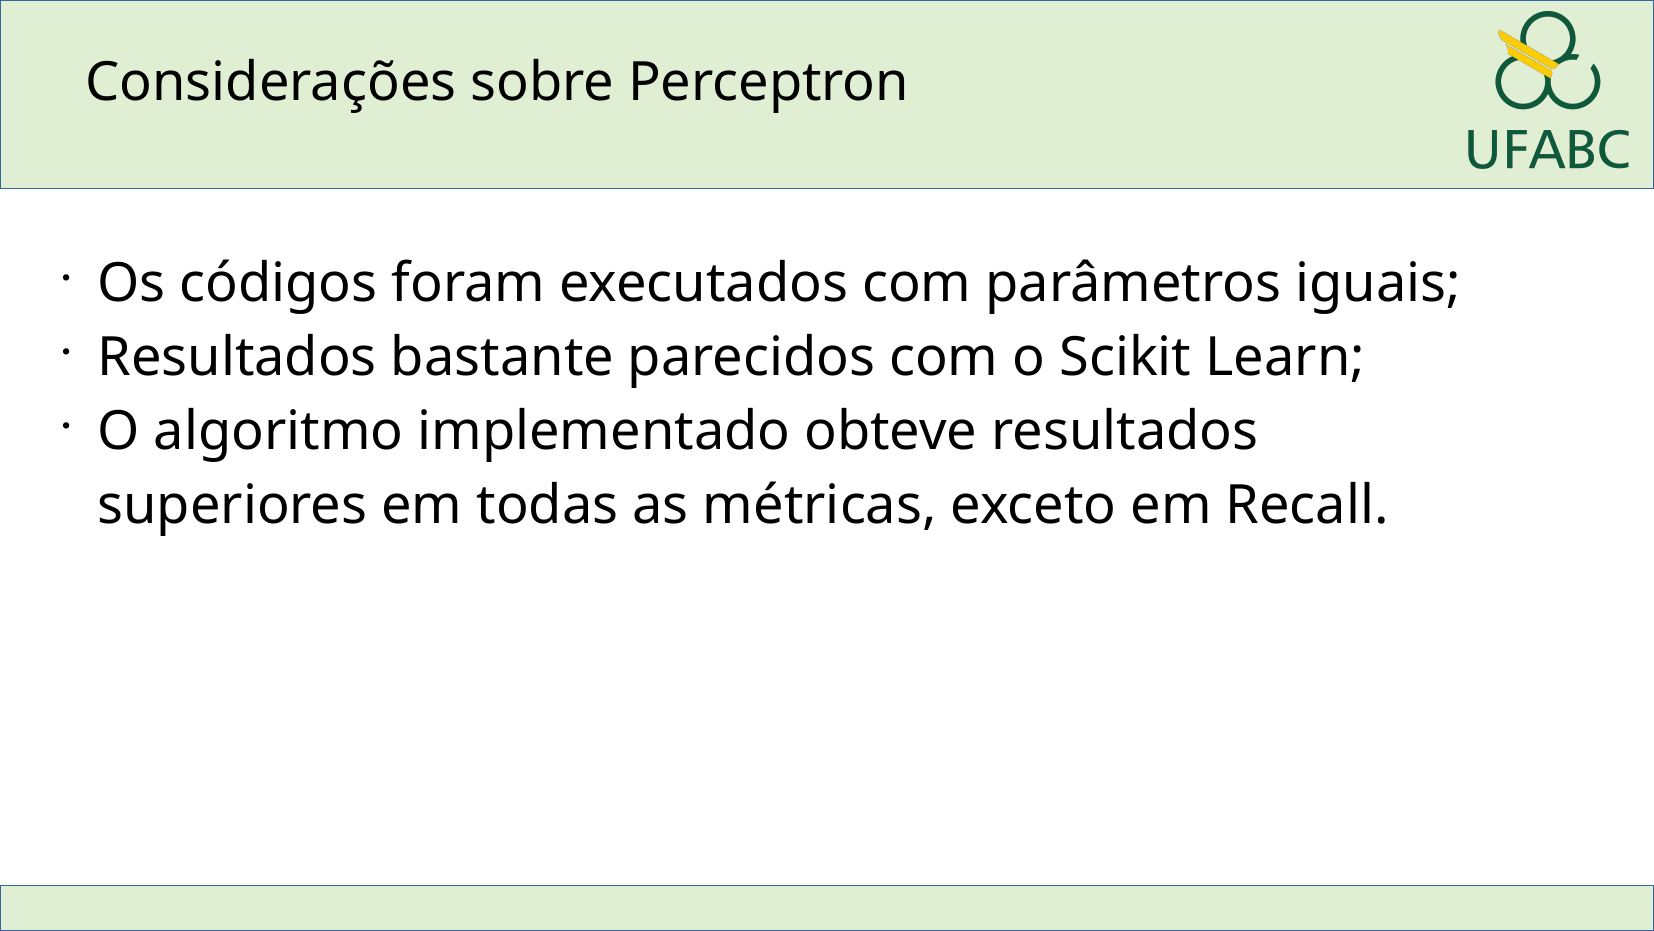

Considerações sobre Perceptron
Os códigos foram executados com parâmetros iguais;
Resultados bastante parecidos com o Scikit Learn;
O algoritmo implementado obteve resultados superiores em todas as métricas, exceto em Recall.